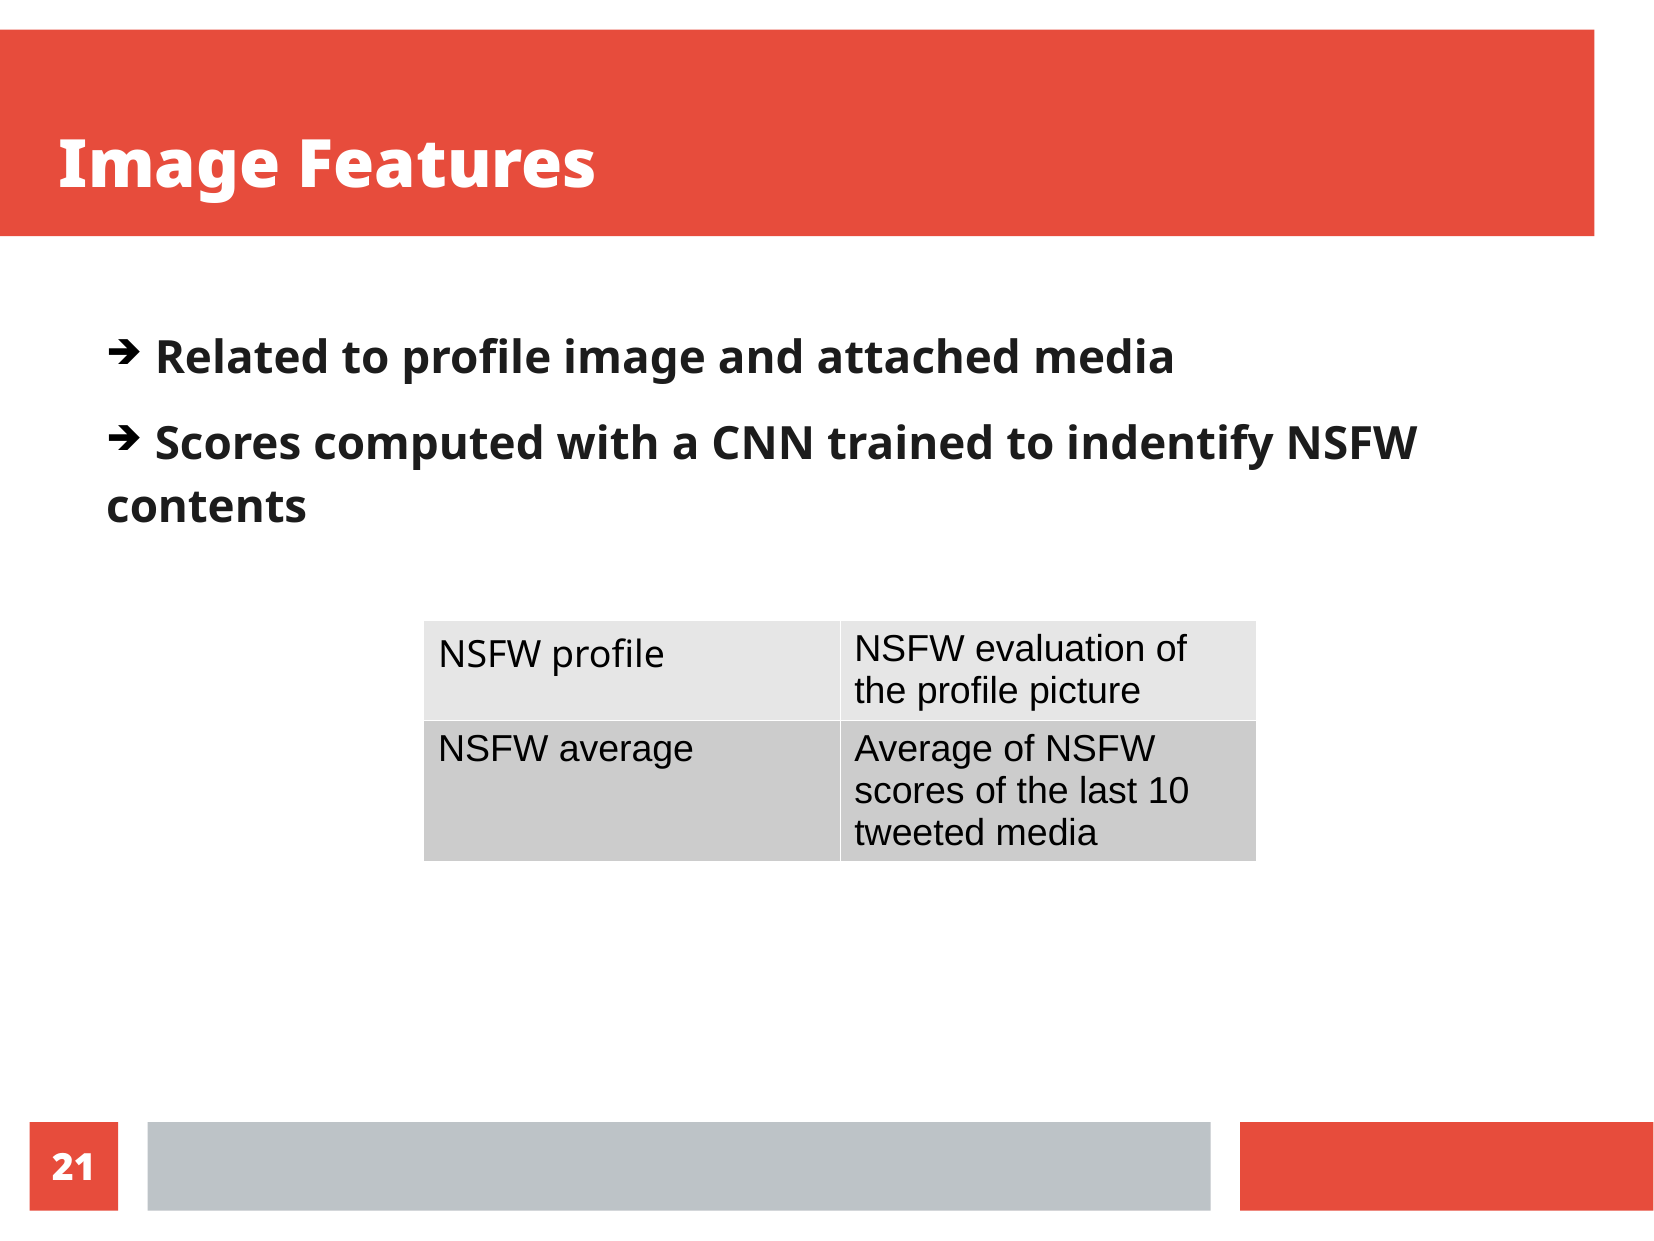

# Image Features
 Related to profile image and attached media
 Scores computed with a CNN trained to indentify NSFW contents
| NSFW profile | NSFW evaluation of the profile picture |
| --- | --- |
| NSFW average | Average of NSFW scores of the last 10 tweeted media |
21